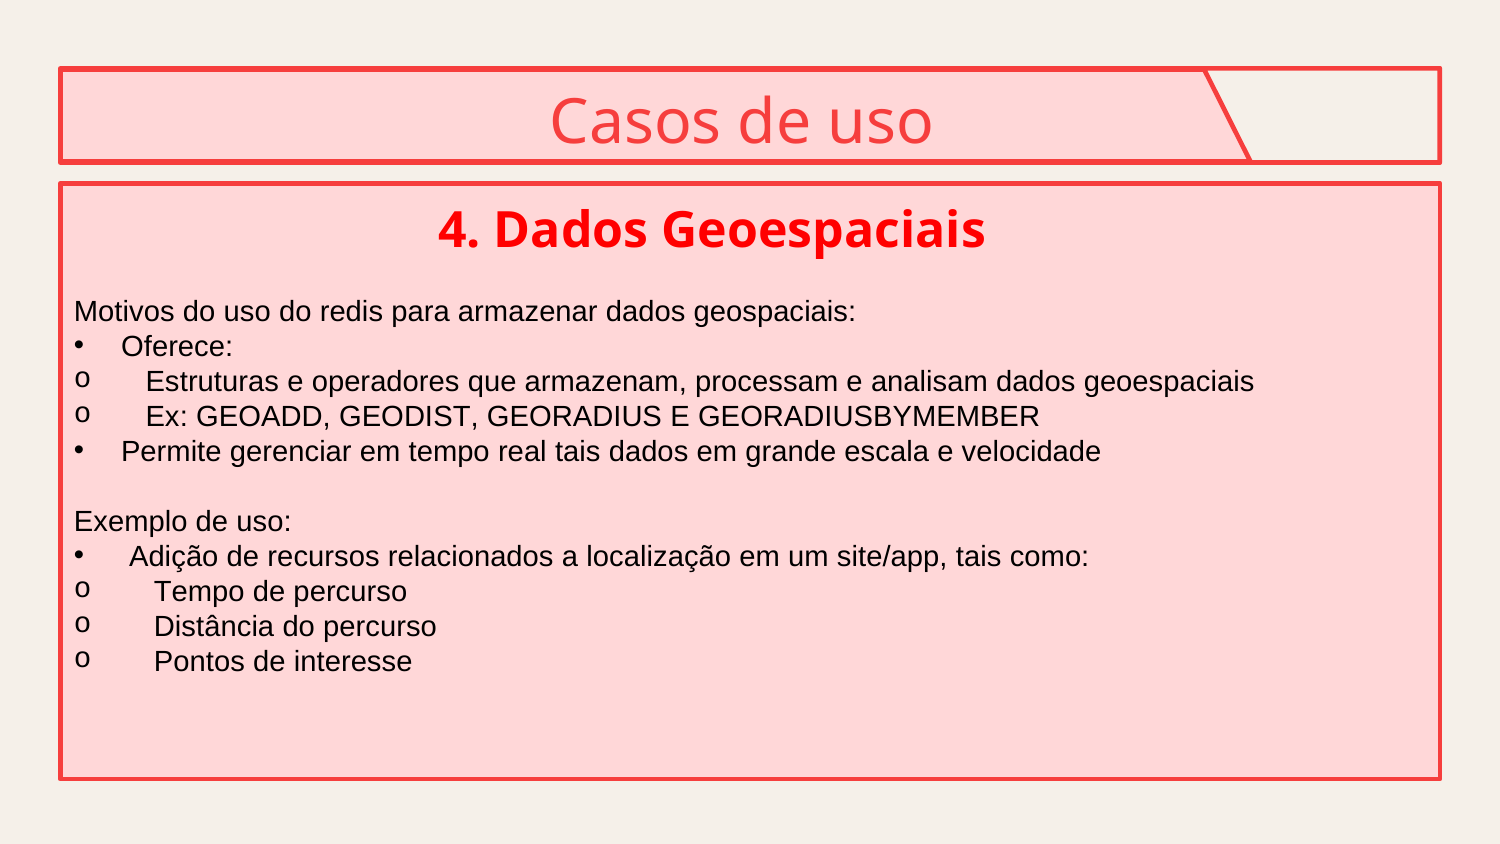

# Casos de uso
4. Dados Geoespaciais
Motivos do uso do redis para armazenar dados geospaciais:
Oferece:
 Estruturas e operadores que armazenam, processam e analisam dados geoespaciais
 Ex: GEOADD, GEODIST, GEORADIUS E GEORADIUSBYMEMBER
Permite gerenciar em tempo real tais dados em grande escala e velocidade
Exemplo de uso:
 Adição de recursos relacionados a localização em um site/app, tais como:
 Tempo de percurso
 Distância do percurso
 Pontos de interesse